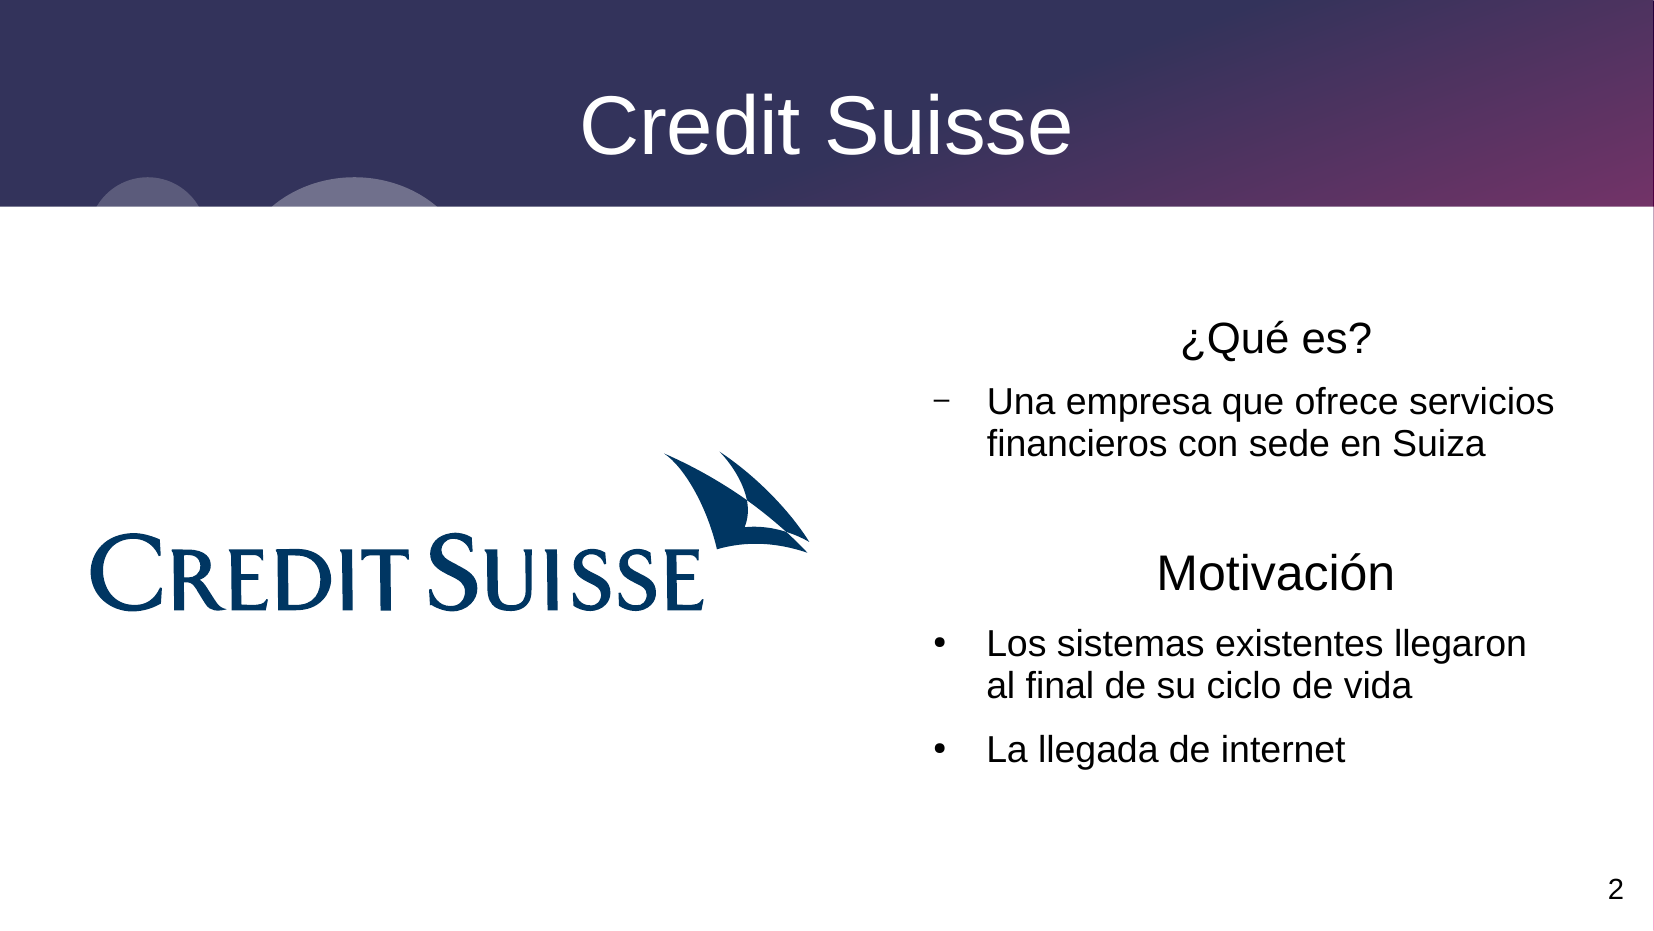

# Credit Suisse
¿Qué es?
Una empresa que ofrece servicios financieros con sede en Suiza
Motivación
Los sistemas existentes llegaron al final de su ciclo de vida
La llegada de internet